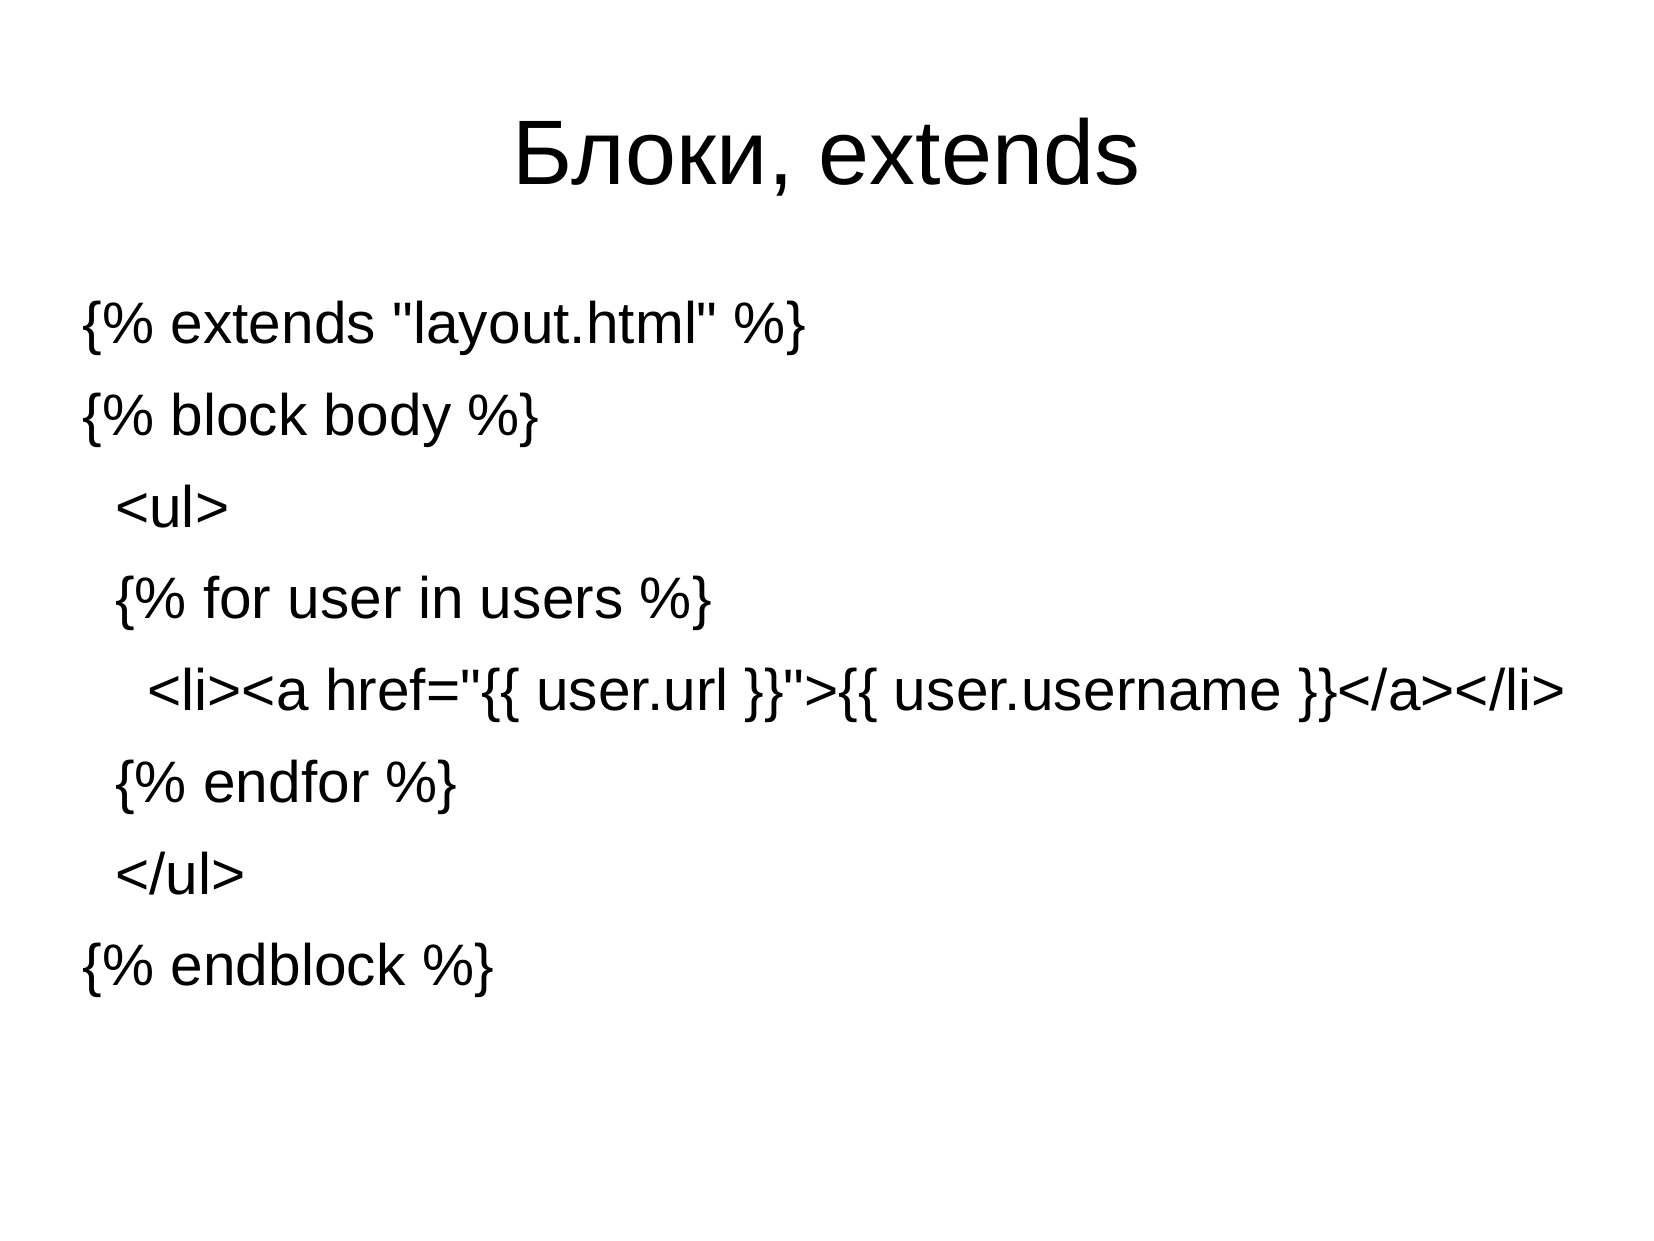

# Блоки, extends
{% extends "layout.html" %}
{% block body %}
 <ul>
 {% for user in users %}
 <li><a href="{{ user.url }}">{{ user.username }}</a></li>
 {% endfor %}
 </ul>
{% endblock %}